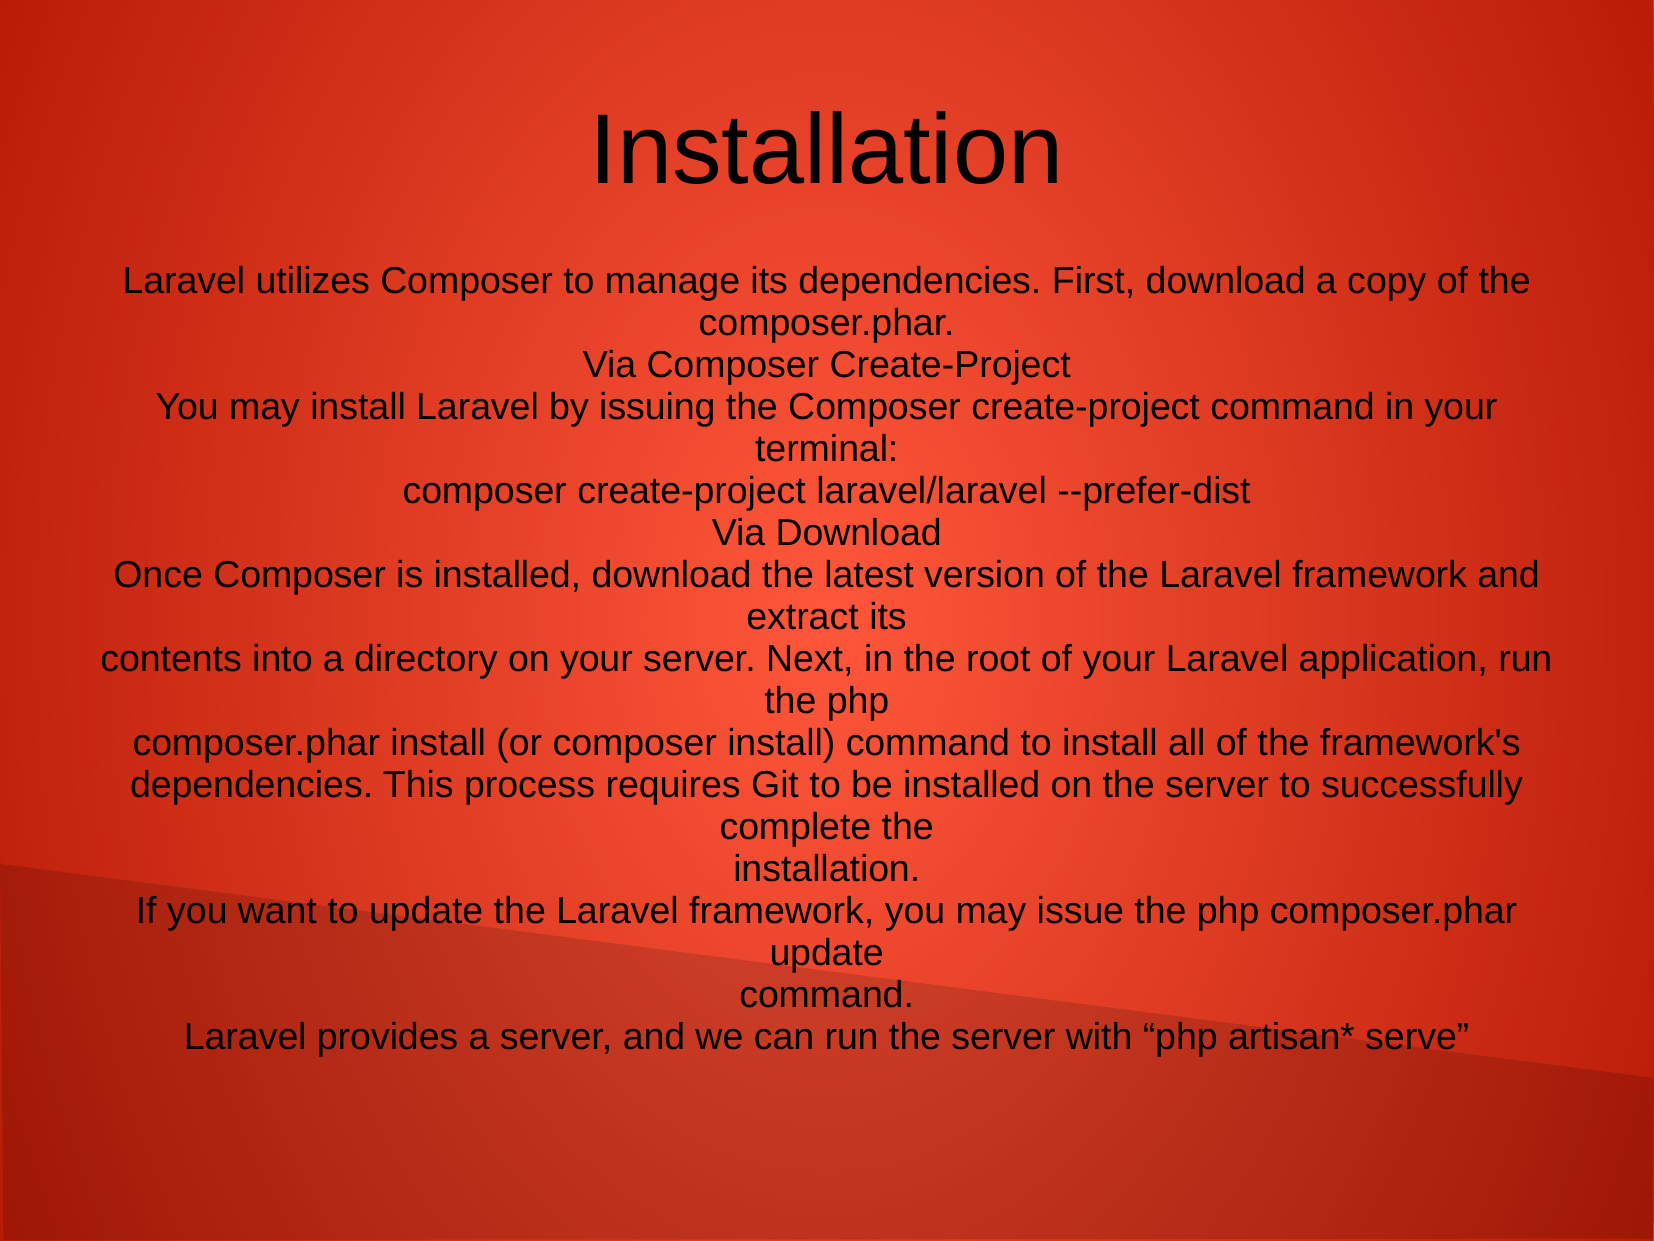

# Installation
Laravel utilizes Composer to manage its dependencies. First, download a copy of the composer.phar.
Via Composer Create-Project
You may install Laravel by issuing the Composer create-project command in your terminal:
composer create-project laravel/laravel --prefer-dist
Via Download
Once Composer is installed, download the latest version of the Laravel framework and extract its
contents into a directory on your server. Next, in the root of your Laravel application, run the php
composer.phar install (or composer install) command to install all of the framework's
dependencies. This process requires Git to be installed on the server to successfully complete the
installation.
If you want to update the Laravel framework, you may issue the php composer.phar update
command.
Laravel provides a server, and we can run the server with “php artisan* serve”